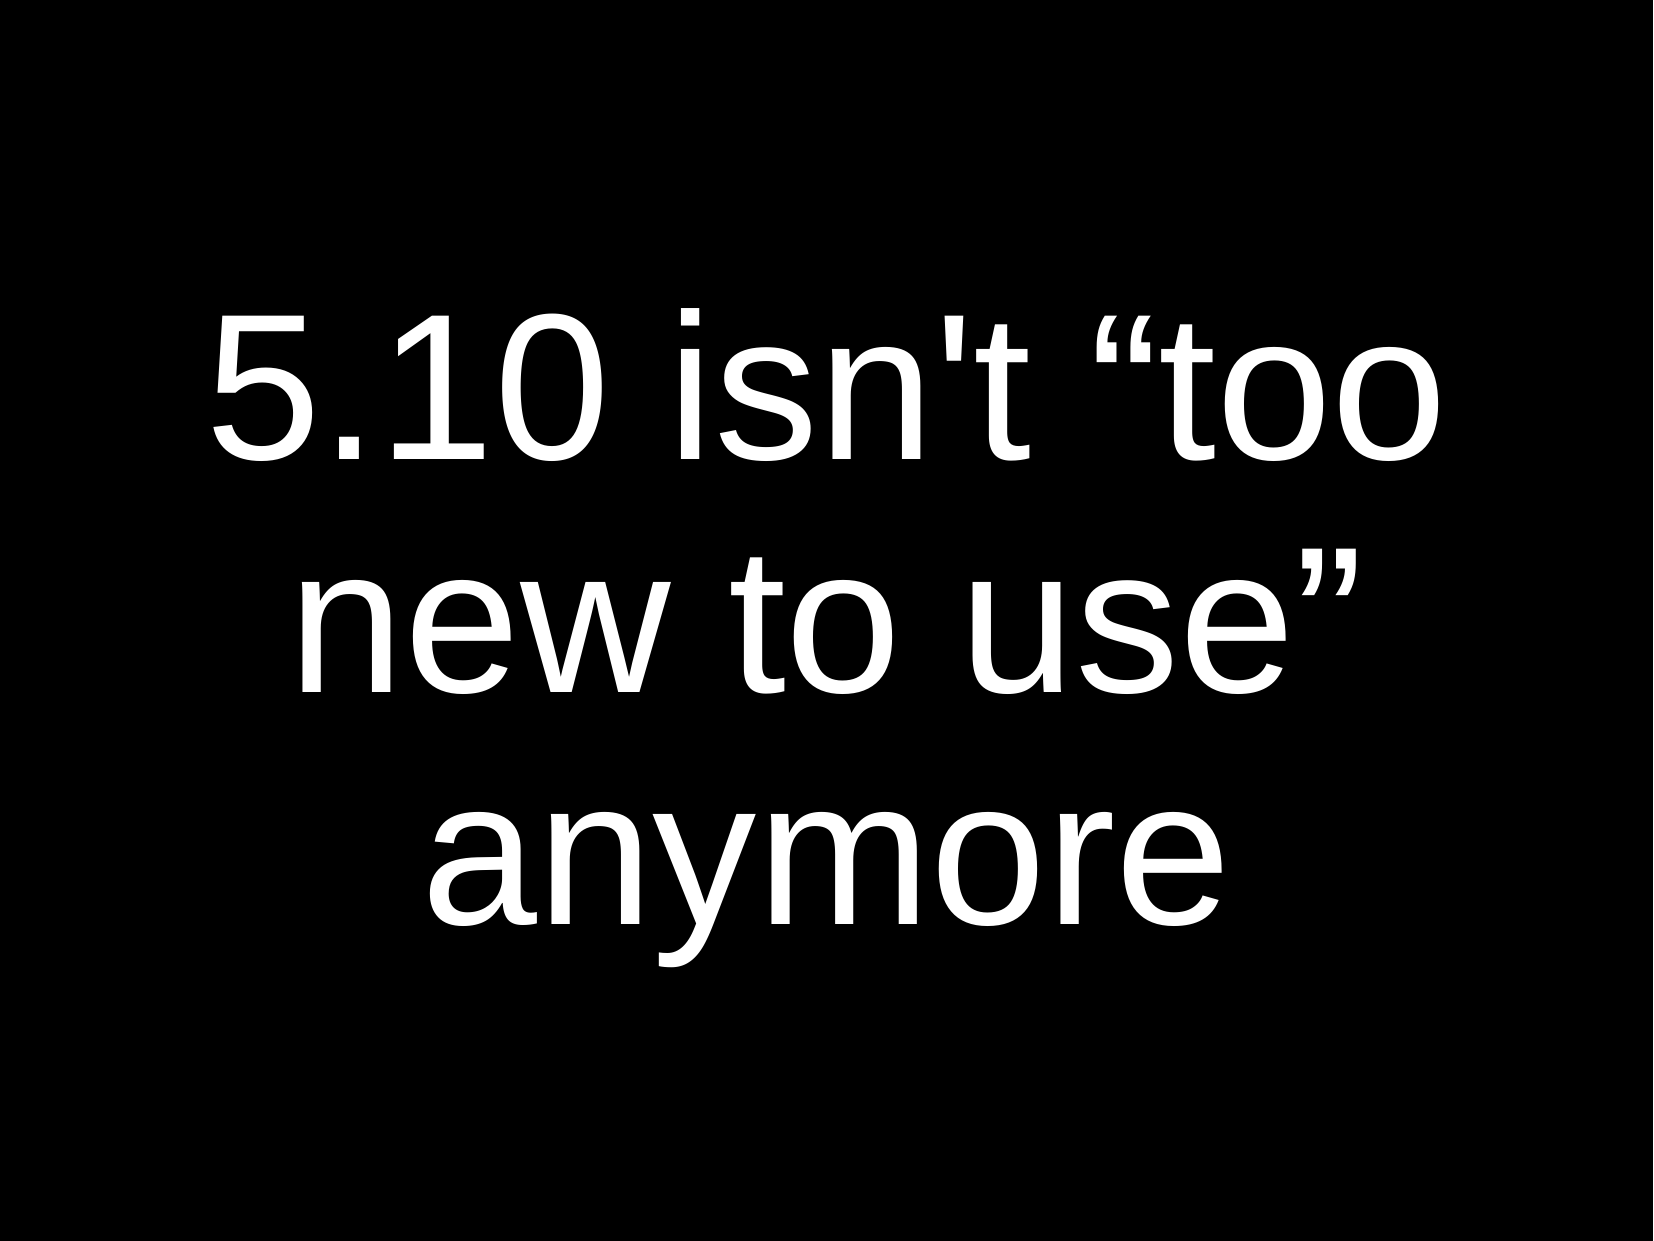

# 5.10 isn't “too new to use” anymore